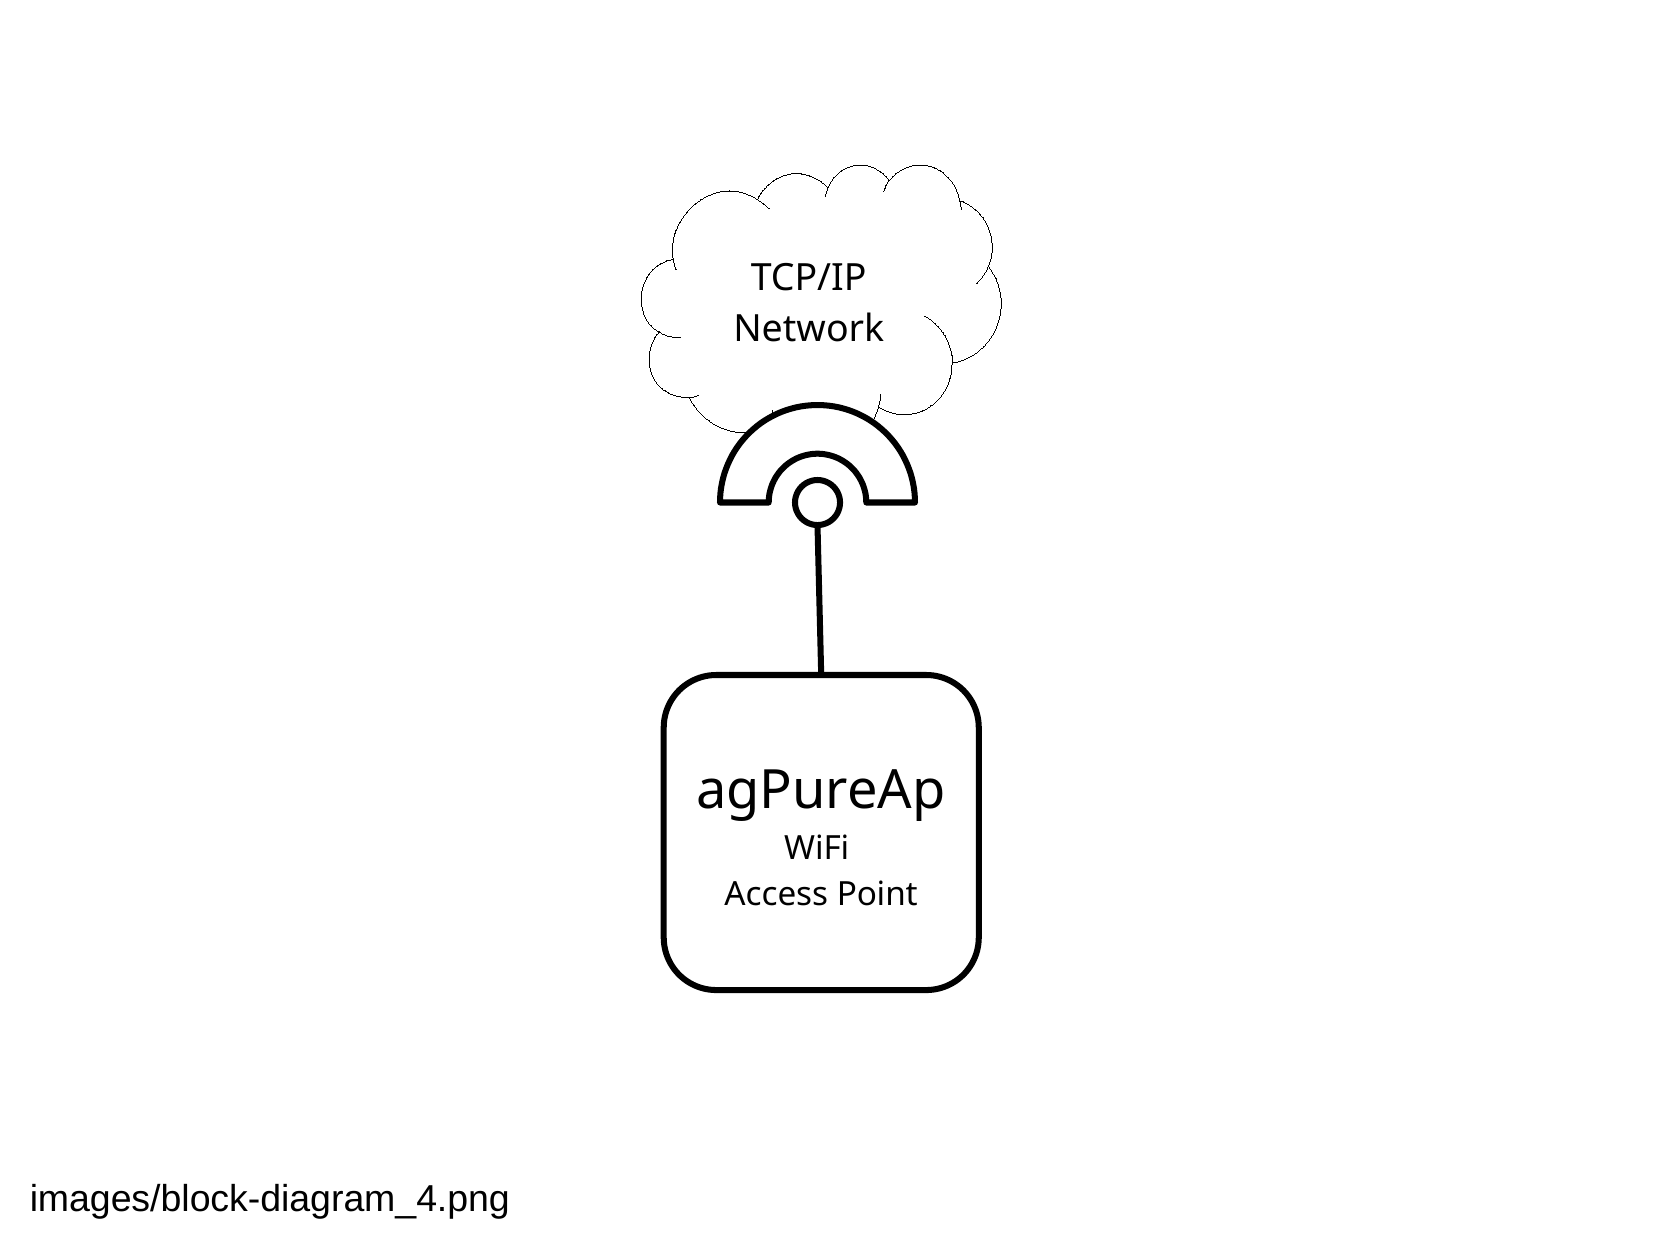

TCP/IP
Network
agPureAp
WiFi
Access Point
images/block-diagram_4.png